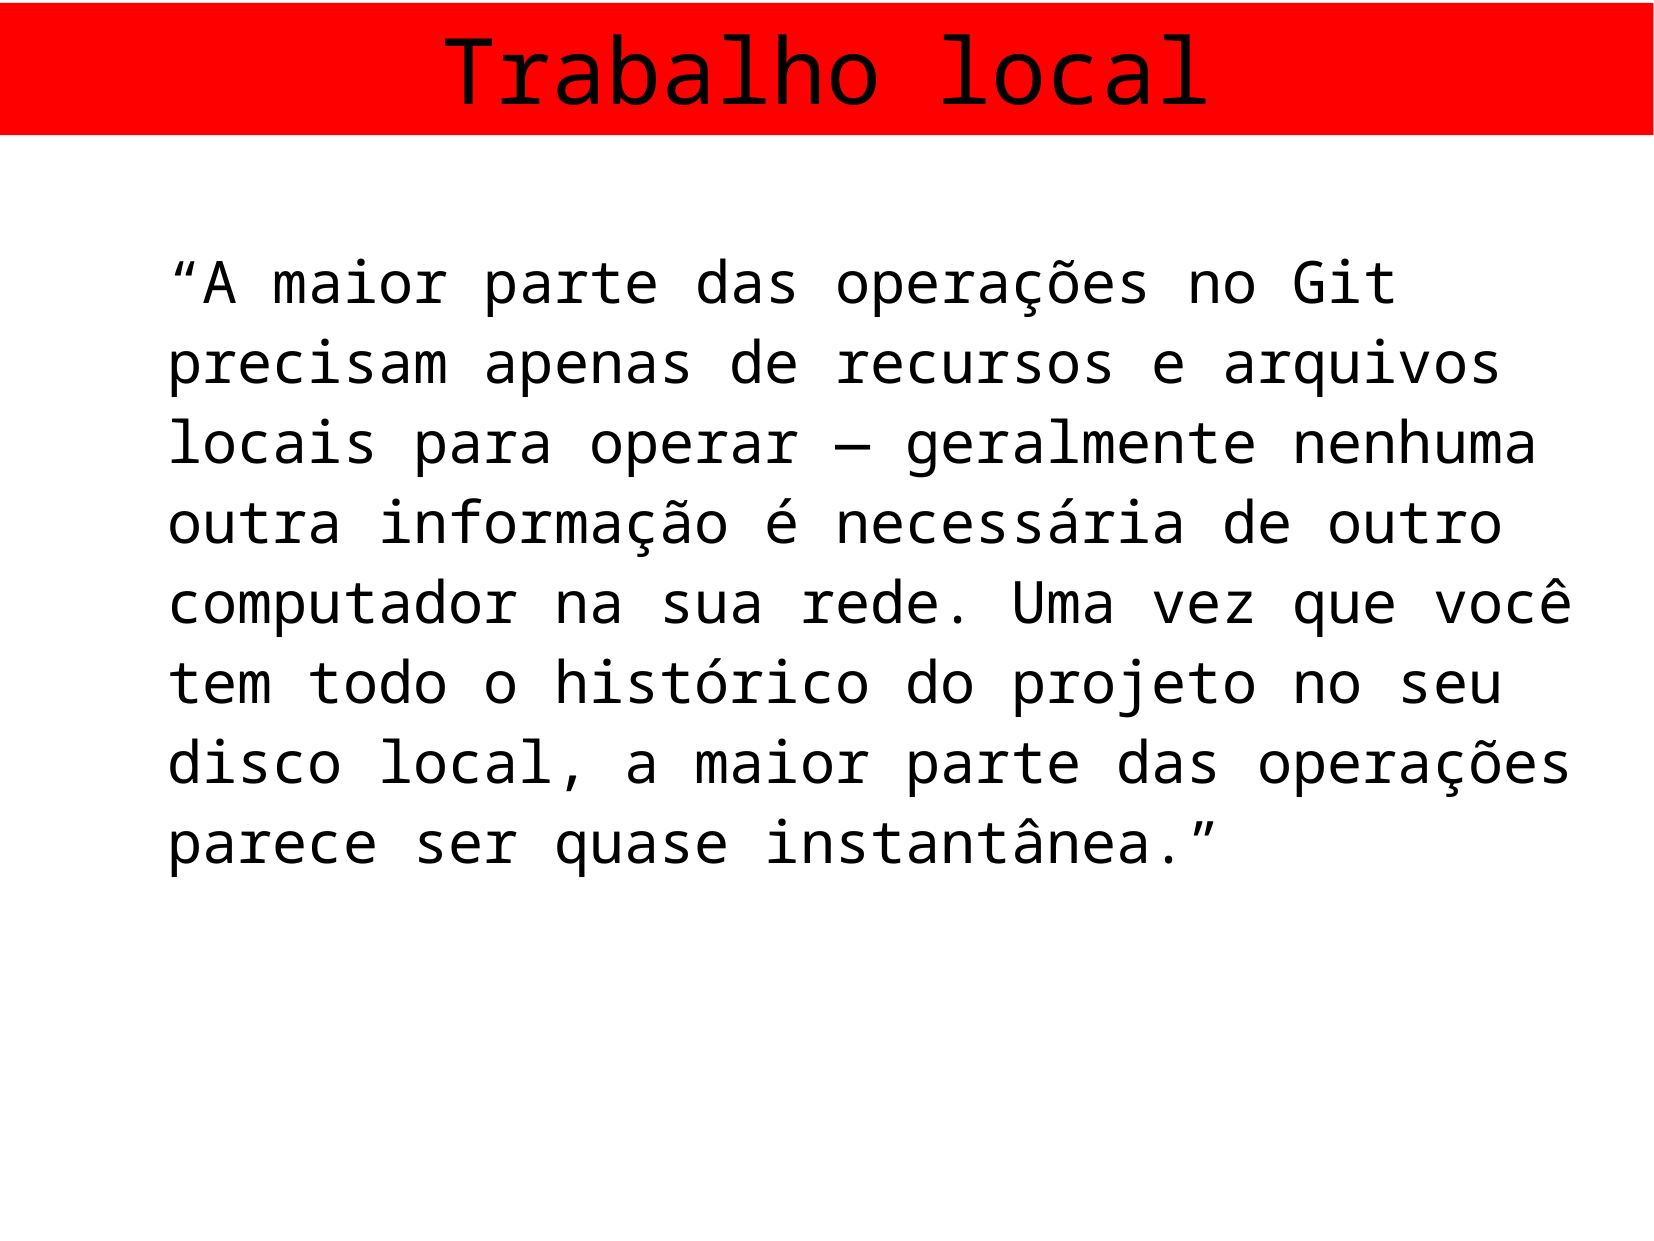

# Trabalho local
“A maior parte das operações no Git precisam apenas de recursos e arquivos locais para operar — geralmente nenhuma outra informação é necessária de outro computador na sua rede. Uma vez que você tem todo o histórico do projeto no seu disco local, a maior parte das operações parece ser quase instantânea.”